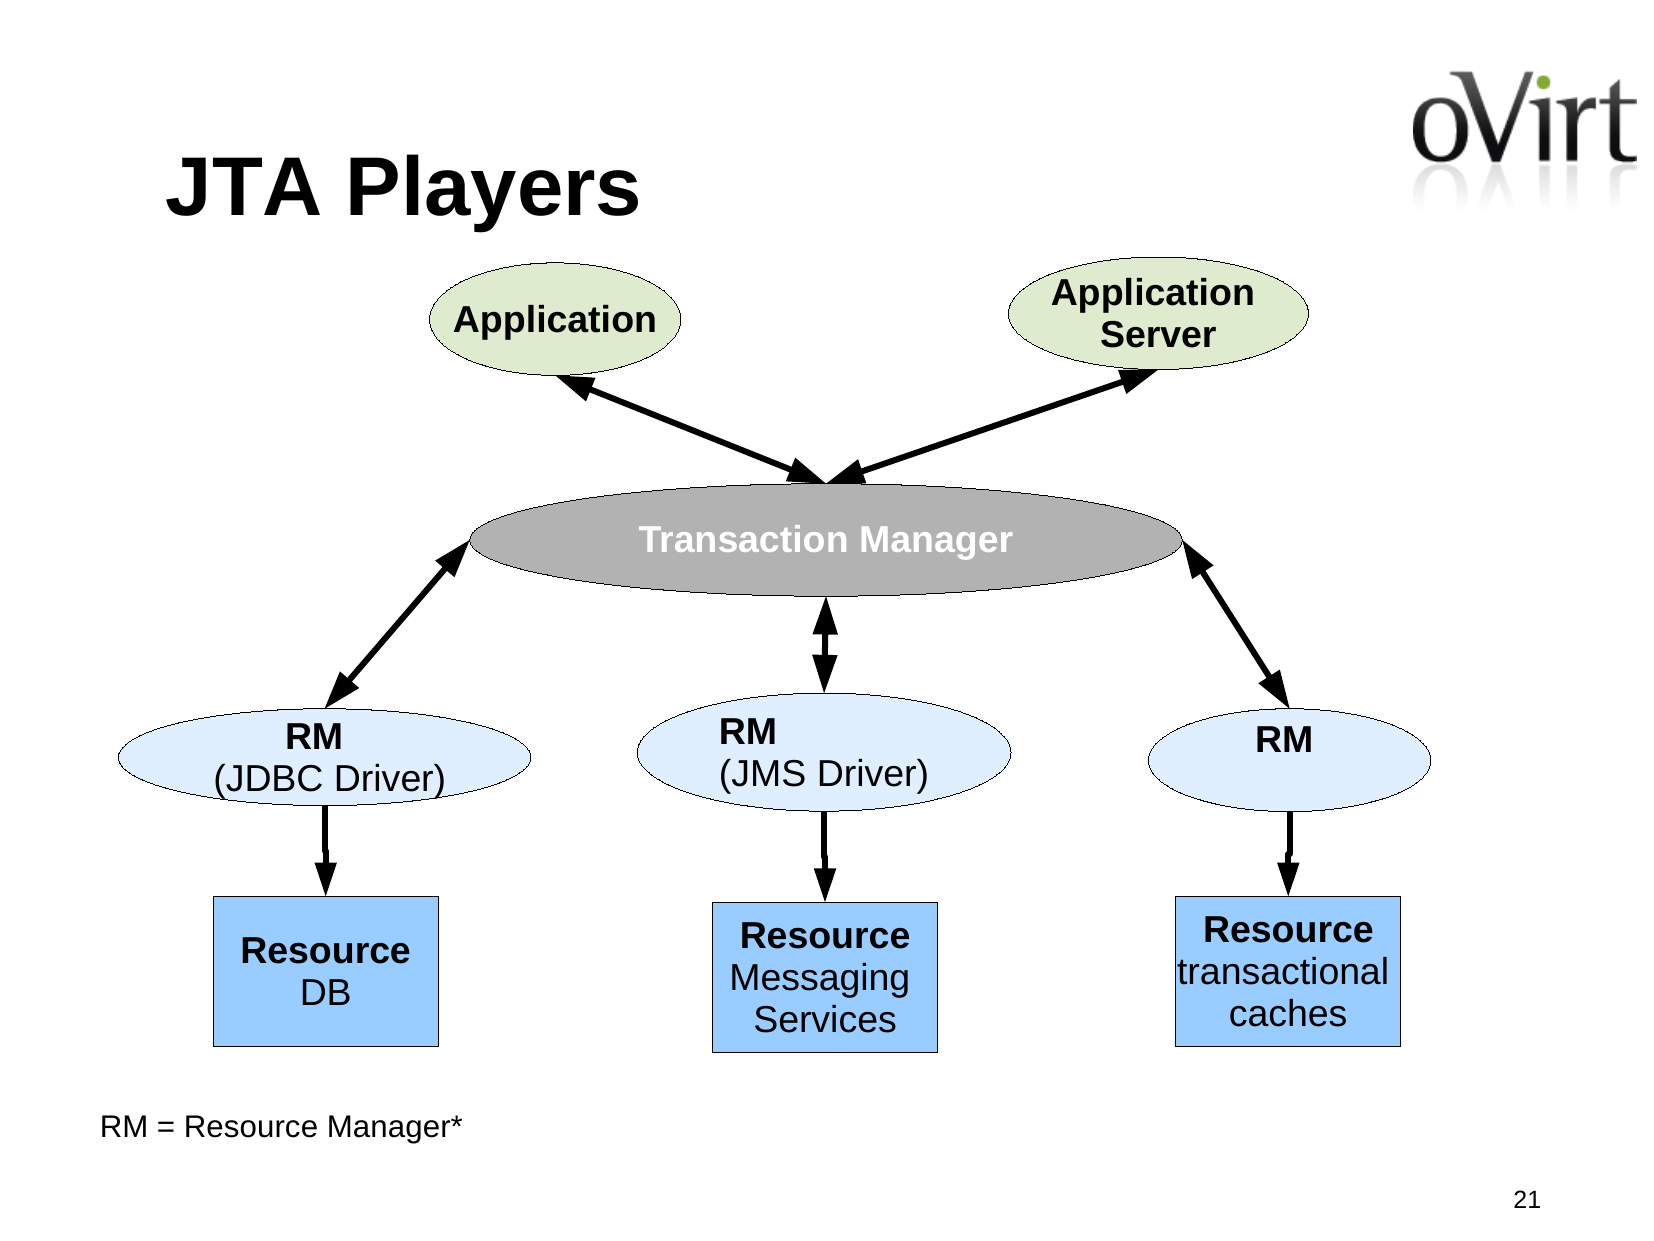

# JTA Players
Application
Server
Application
Transaction Manager
RM
(JMS Driver)
RM
 (JDBC Driver)
RM
Resource
DB
Resource
transactional
caches
Resource
Messaging
Services
RM = Resource Manager*